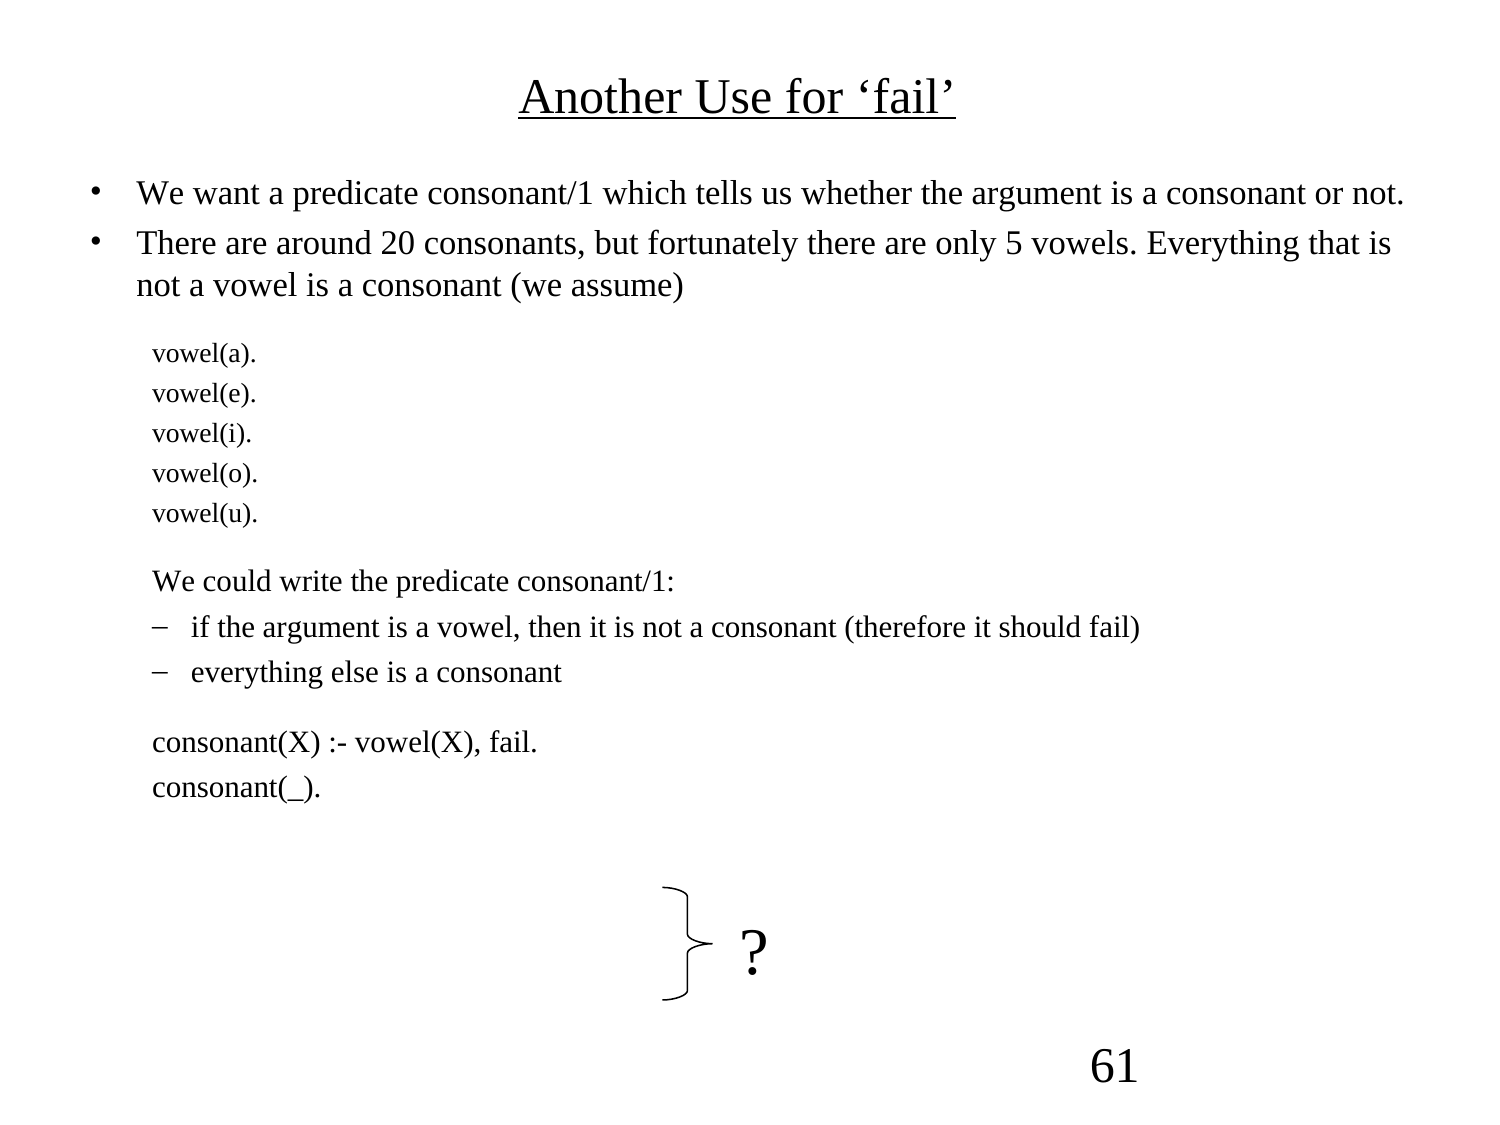

# Another Use for ‘fail’
We want a predicate consonant/1 which tells us whether the argument is a consonant or not.
There are around 20 consonants, but fortunately there are only 5 vowels. Everything that is not a vowel is a consonant (we assume)
vowel(a).
vowel(e).
vowel(i).
vowel(o).
vowel(u).
We could write the predicate consonant/1:
if the argument is a vowel, then it is not a consonant (therefore it should fail)
everything else is a consonant
consonant(X) :- vowel(X), fail.
consonant(_).
?
61